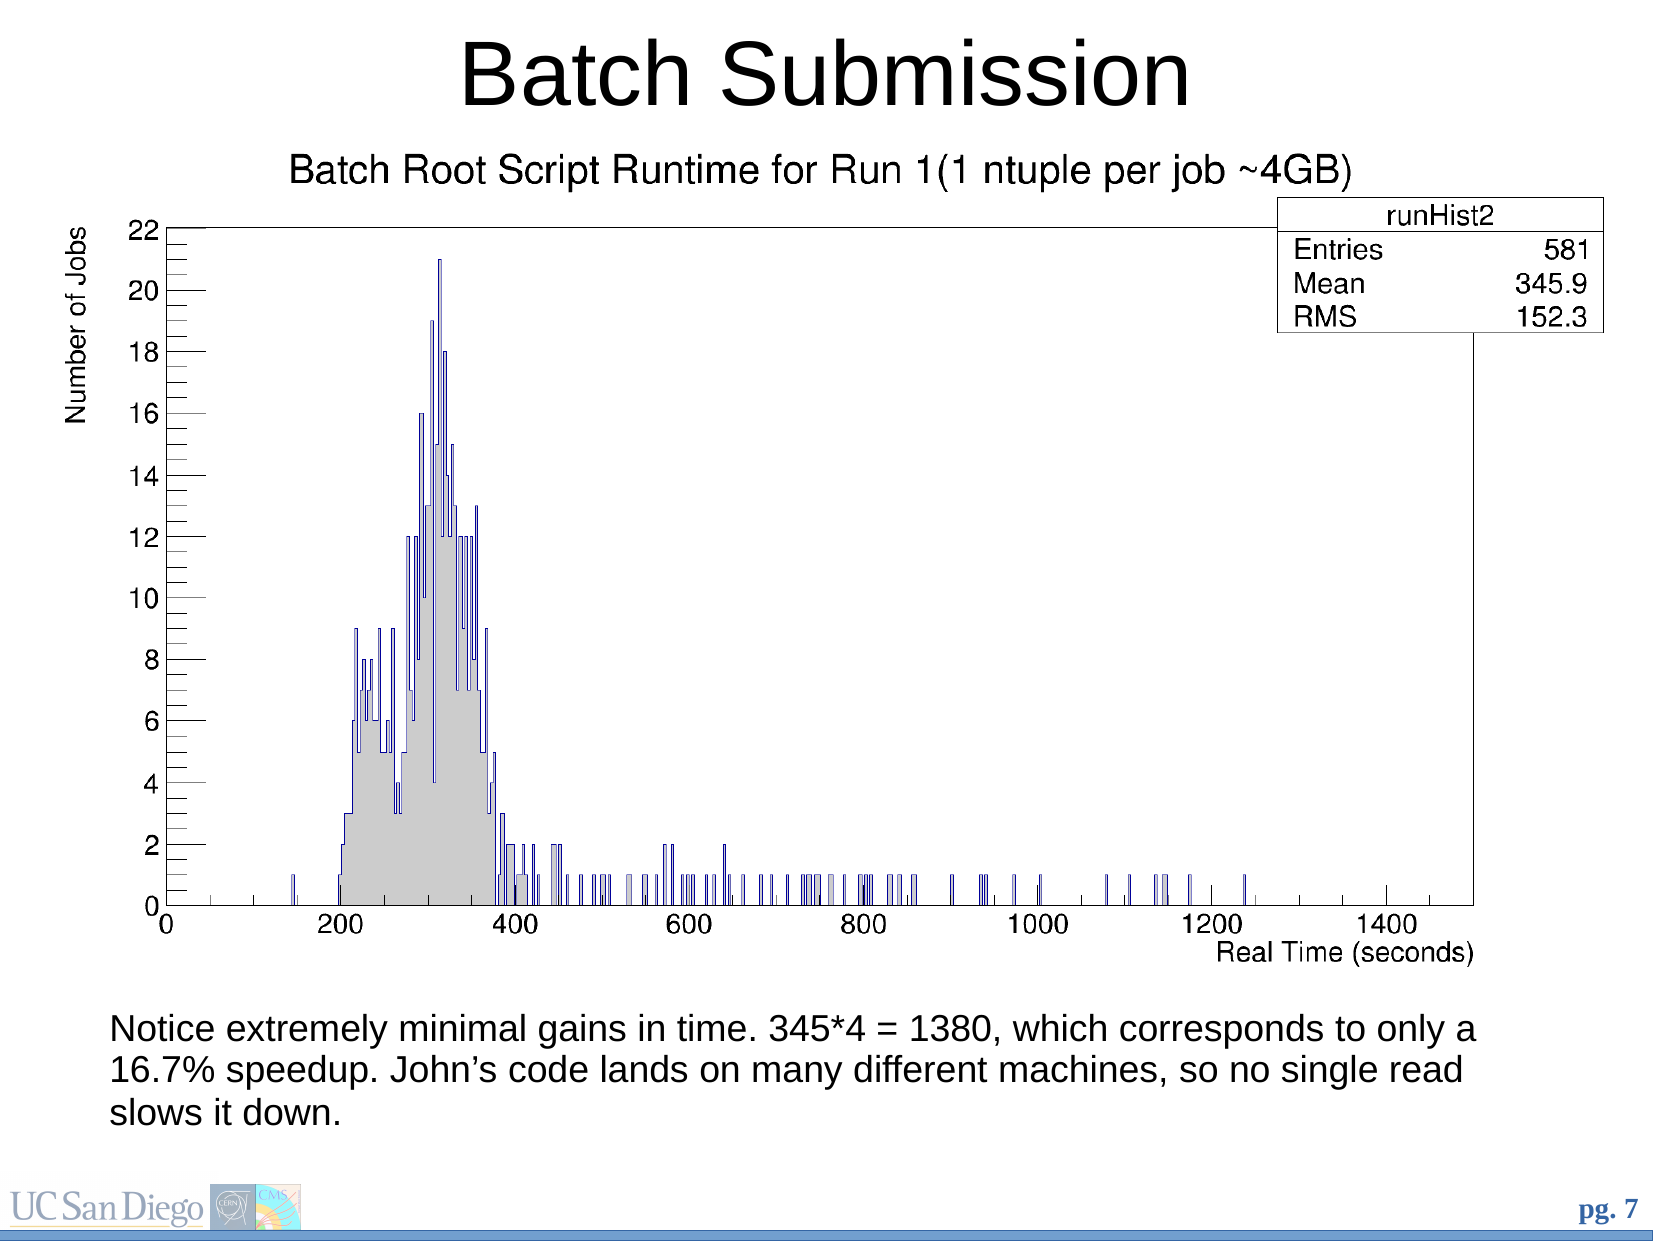

# Batch Submission
Notice extremely minimal gains in time. 345*4 = 1380, which corresponds to only a 16.7% speedup. John’s code lands on many different machines, so no single read slows it down.